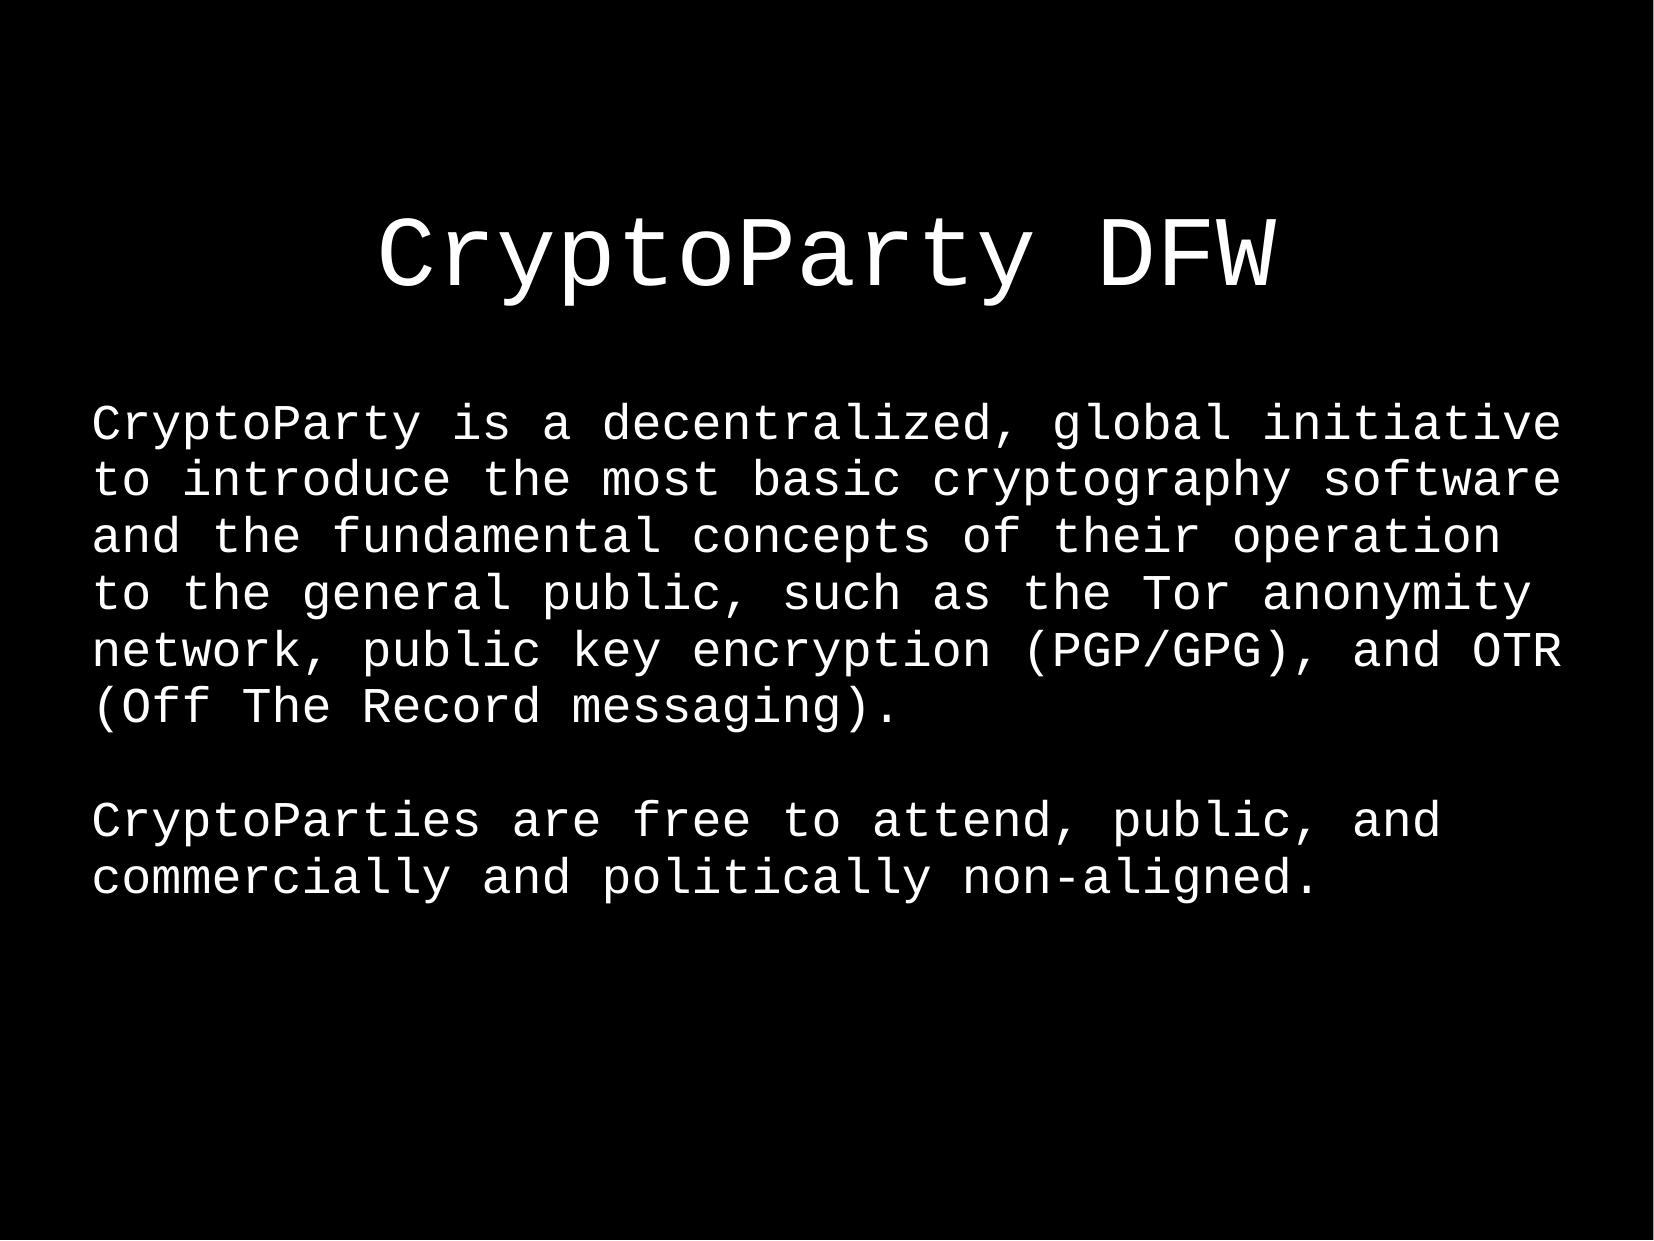

CryptoParty DFW
CryptoParty is a decentralized, global initiative to introduce the most basic cryptography software and the fundamental concepts of their operation to the general public, such as the Tor anonymity network, public key encryption (PGP/GPG), and OTR (Off The Record messaging).
CryptoParties are free to attend, public, and commercially and politically non-aligned.